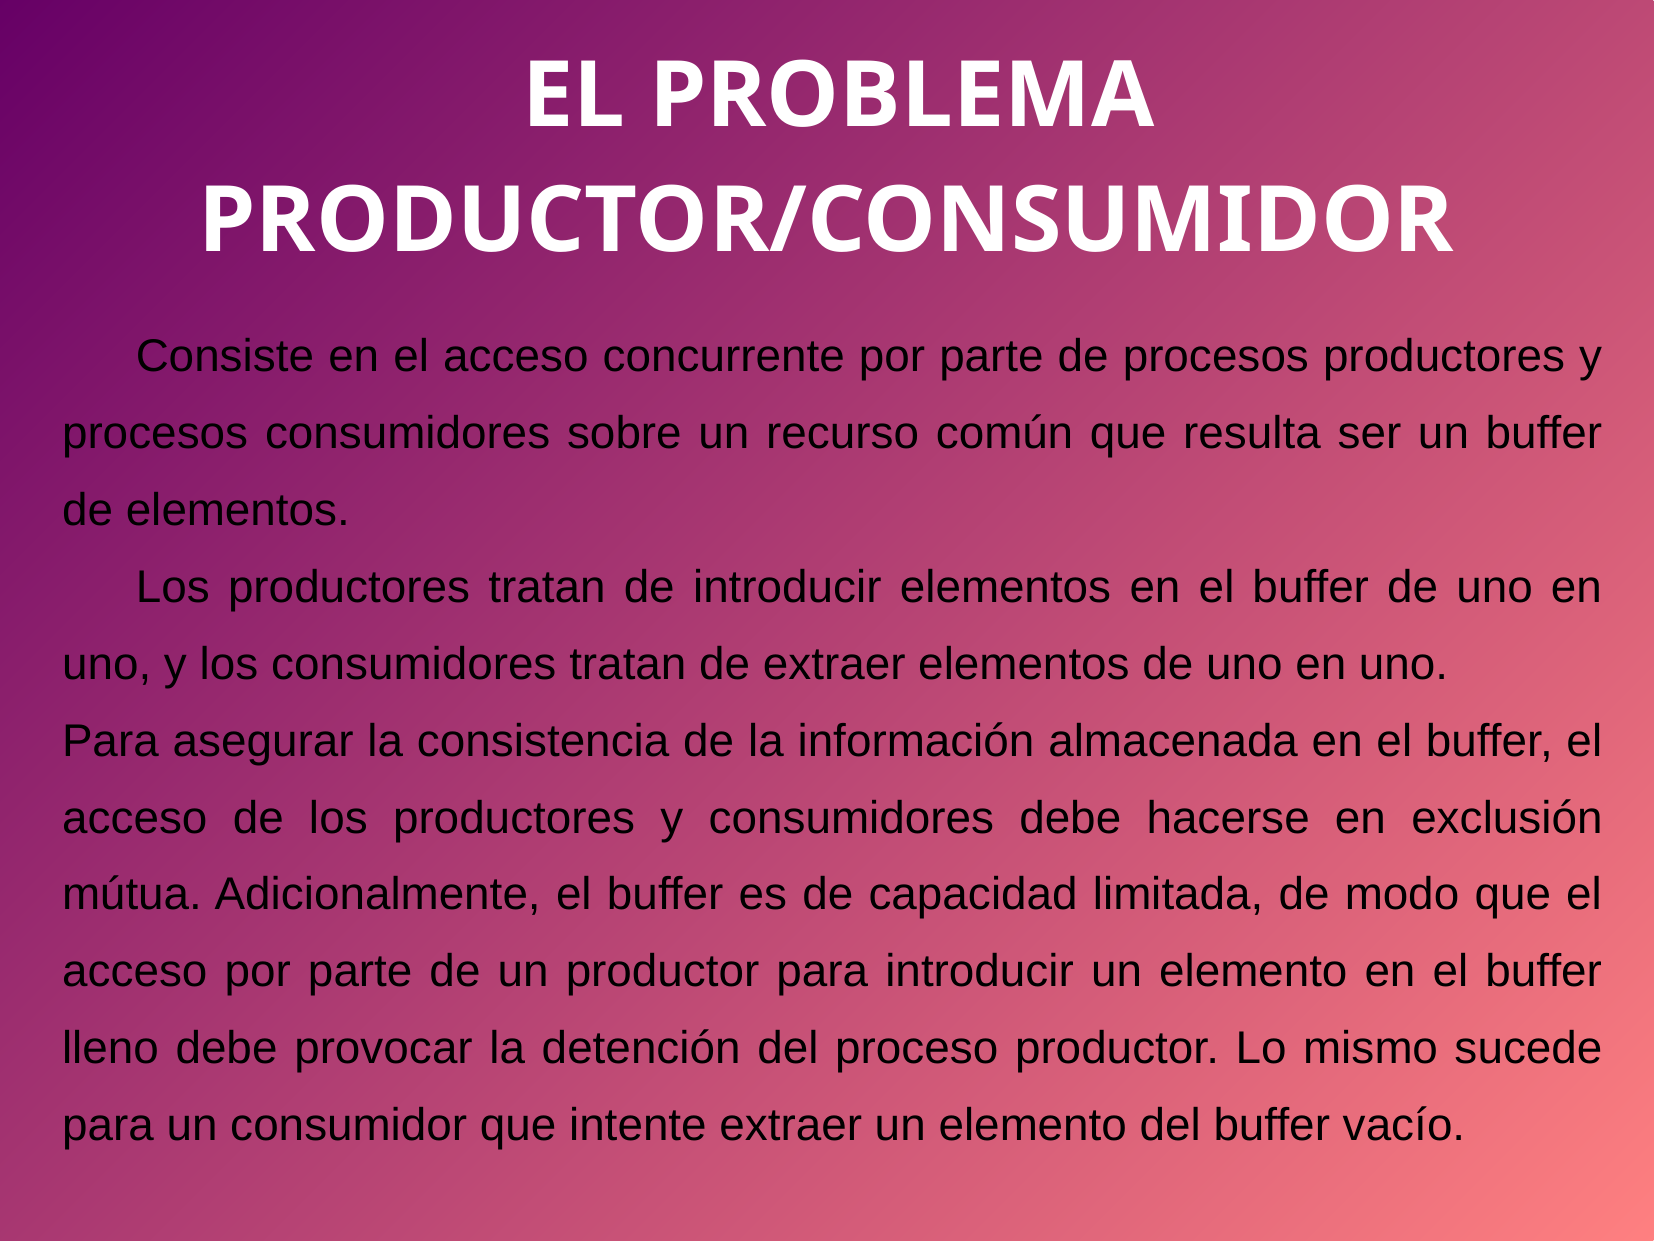

# EL PROBLEMA PRODUCTOR/CONSUMIDOR
	Consiste en el acceso concurrente por parte de procesos productores y procesos consumidores sobre un recurso común que resulta ser un buffer de elementos.
	Los productores tratan de introducir elementos en el buffer de uno en uno, y los consumidores tratan de extraer elementos de uno en uno.
Para asegurar la consistencia de la información almacenada en el buffer, el acceso de los productores y consumidores debe hacerse en exclusión mútua. Adicionalmente, el buffer es de capacidad limitada, de modo que el acceso por parte de un productor para introducir un elemento en el buffer lleno debe provocar la detención del proceso productor. Lo mismo sucede para un consumidor que intente extraer un elemento del buffer vacío.